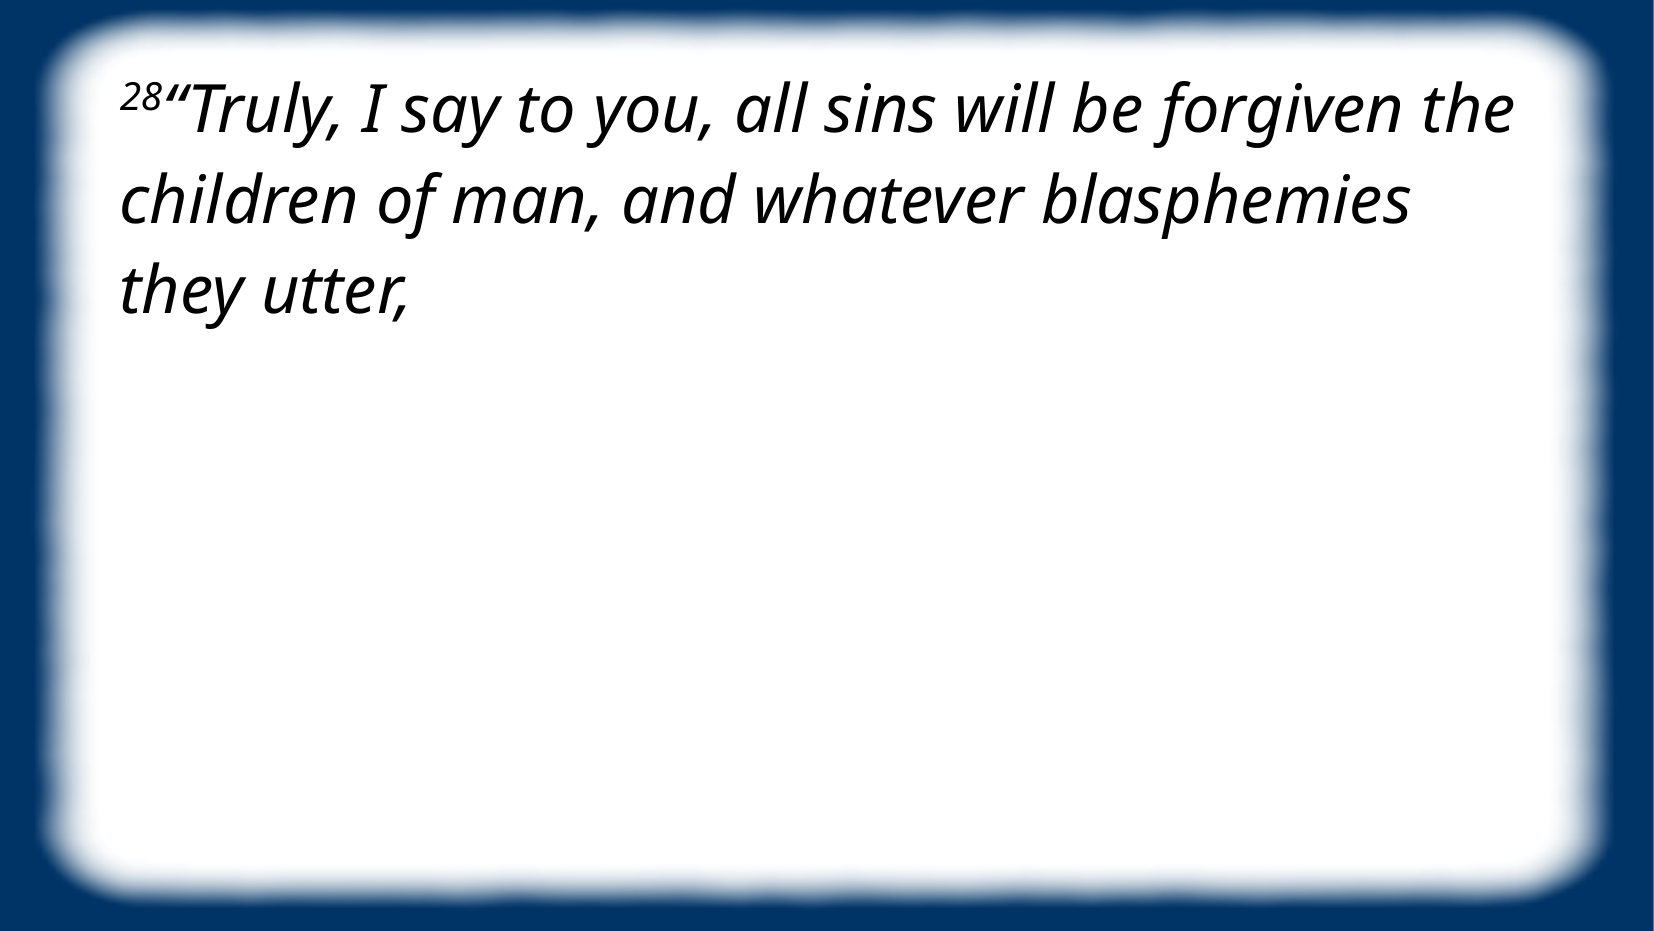

28“Truly, I say to you, all sins will be forgiven the children of man, and whatever blasphemies they utter,